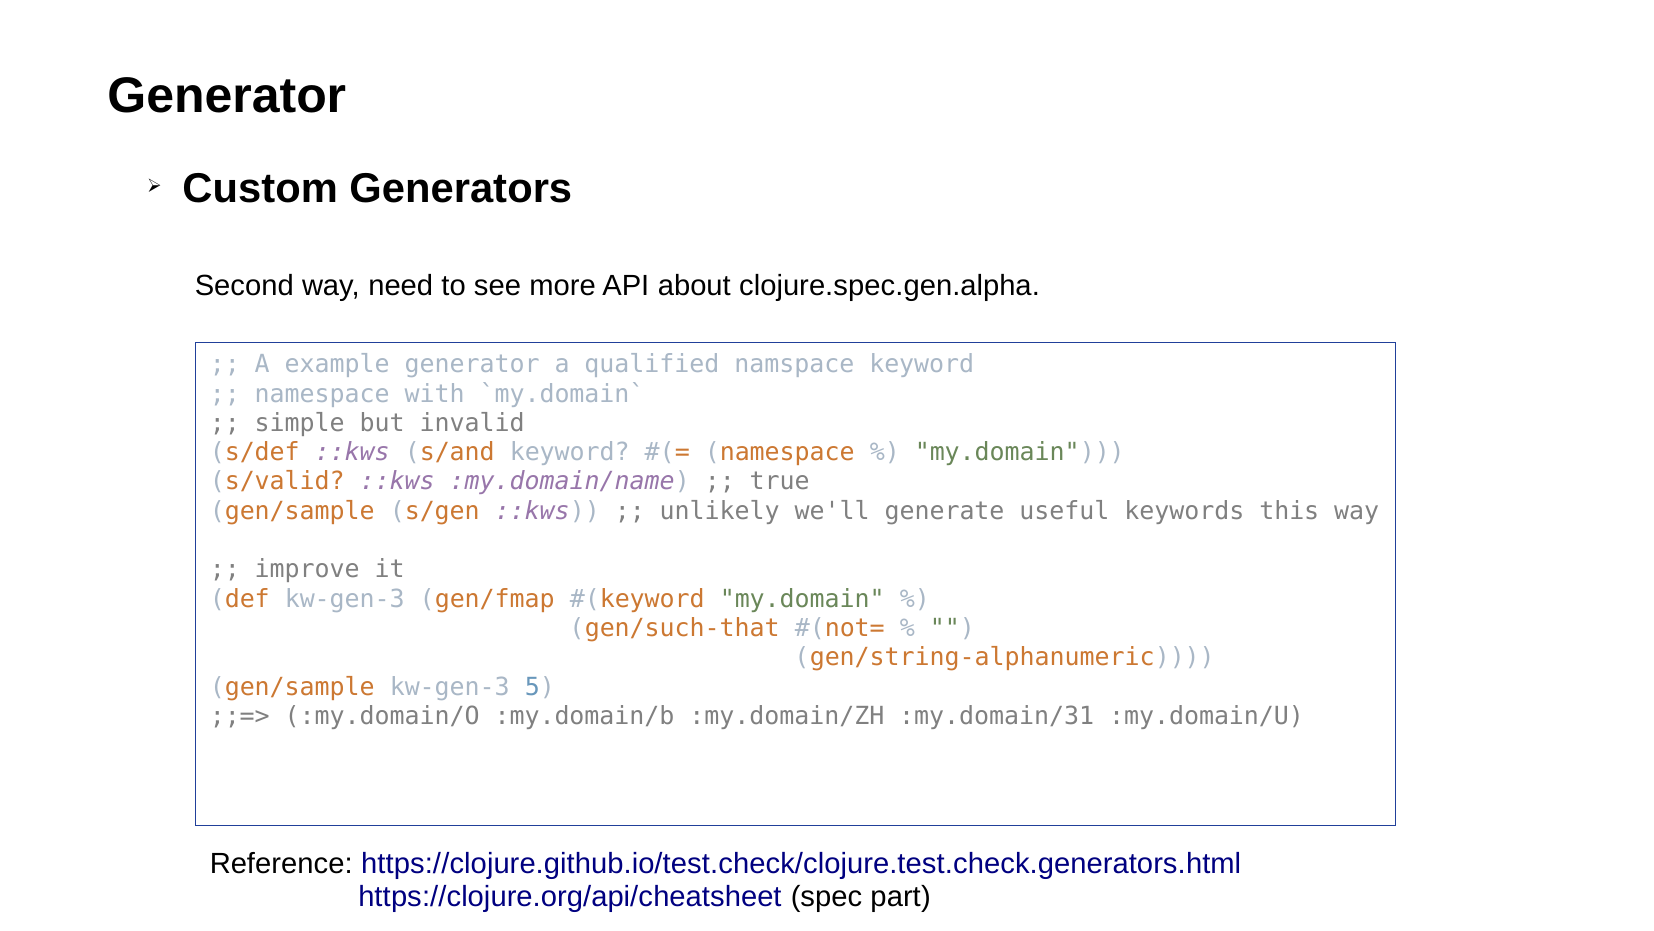

Generator
Custom Generators
Second way, need to see more API about clojure.spec.gen.alpha.
;; A example generator a qualified namspace keyword
;; namespace with `my.domain`
;; simple but invalid
(s/def ::kws (s/and keyword? #(= (namespace %) "my.domain")))
(s/valid? ::kws :my.domain/name) ;; true
(gen/sample (s/gen ::kws)) ;; unlikely we'll generate useful keywords this way
;; improve it
(def kw-gen-3 (gen/fmap #(keyword "my.domain" %)
 (gen/such-that #(not= % "")
 (gen/string-alphanumeric))))
(gen/sample kw-gen-3 5)
;;=> (:my.domain/O :my.domain/b :my.domain/ZH :my.domain/31 :my.domain/U)
Reference: https://clojure.github.io/test.check/clojure.test.check.generators.html
 https://clojure.org/api/cheatsheet (spec part)